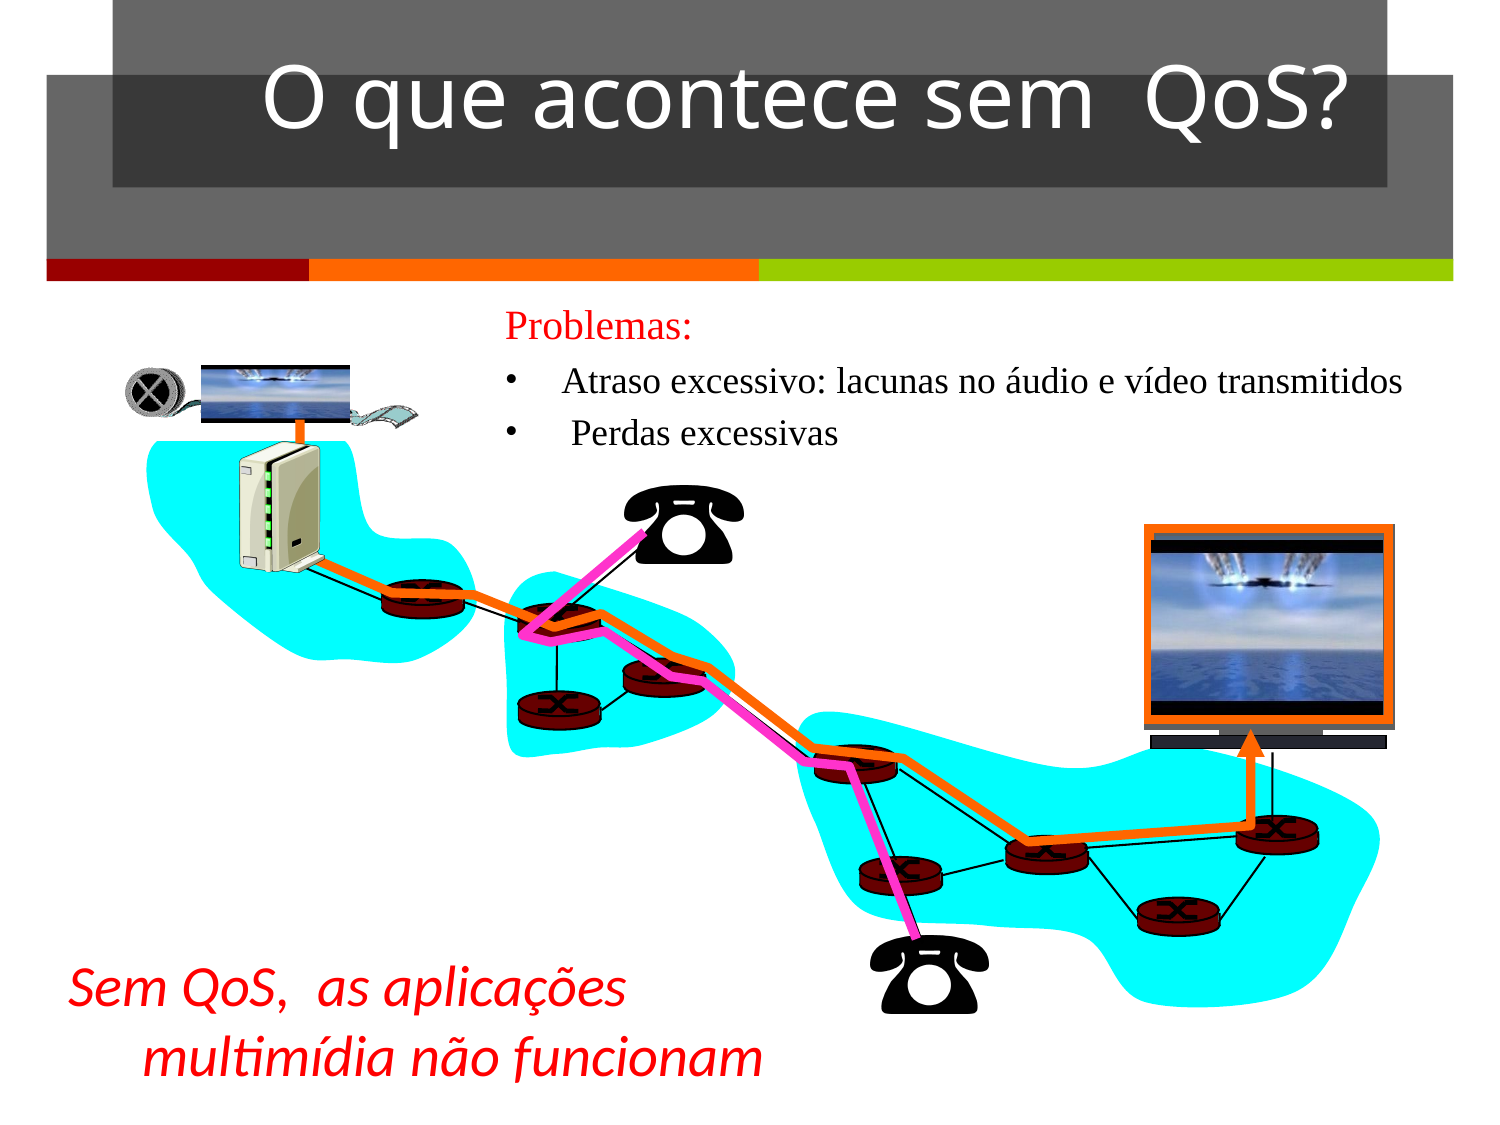

# O que acontece sem QoS?
Problemas:
Atraso excessivo: lacunas no áudio e vídeo transmitidos
 Perdas excessivas
Sem QoS, as aplicações multimídia não funcionam